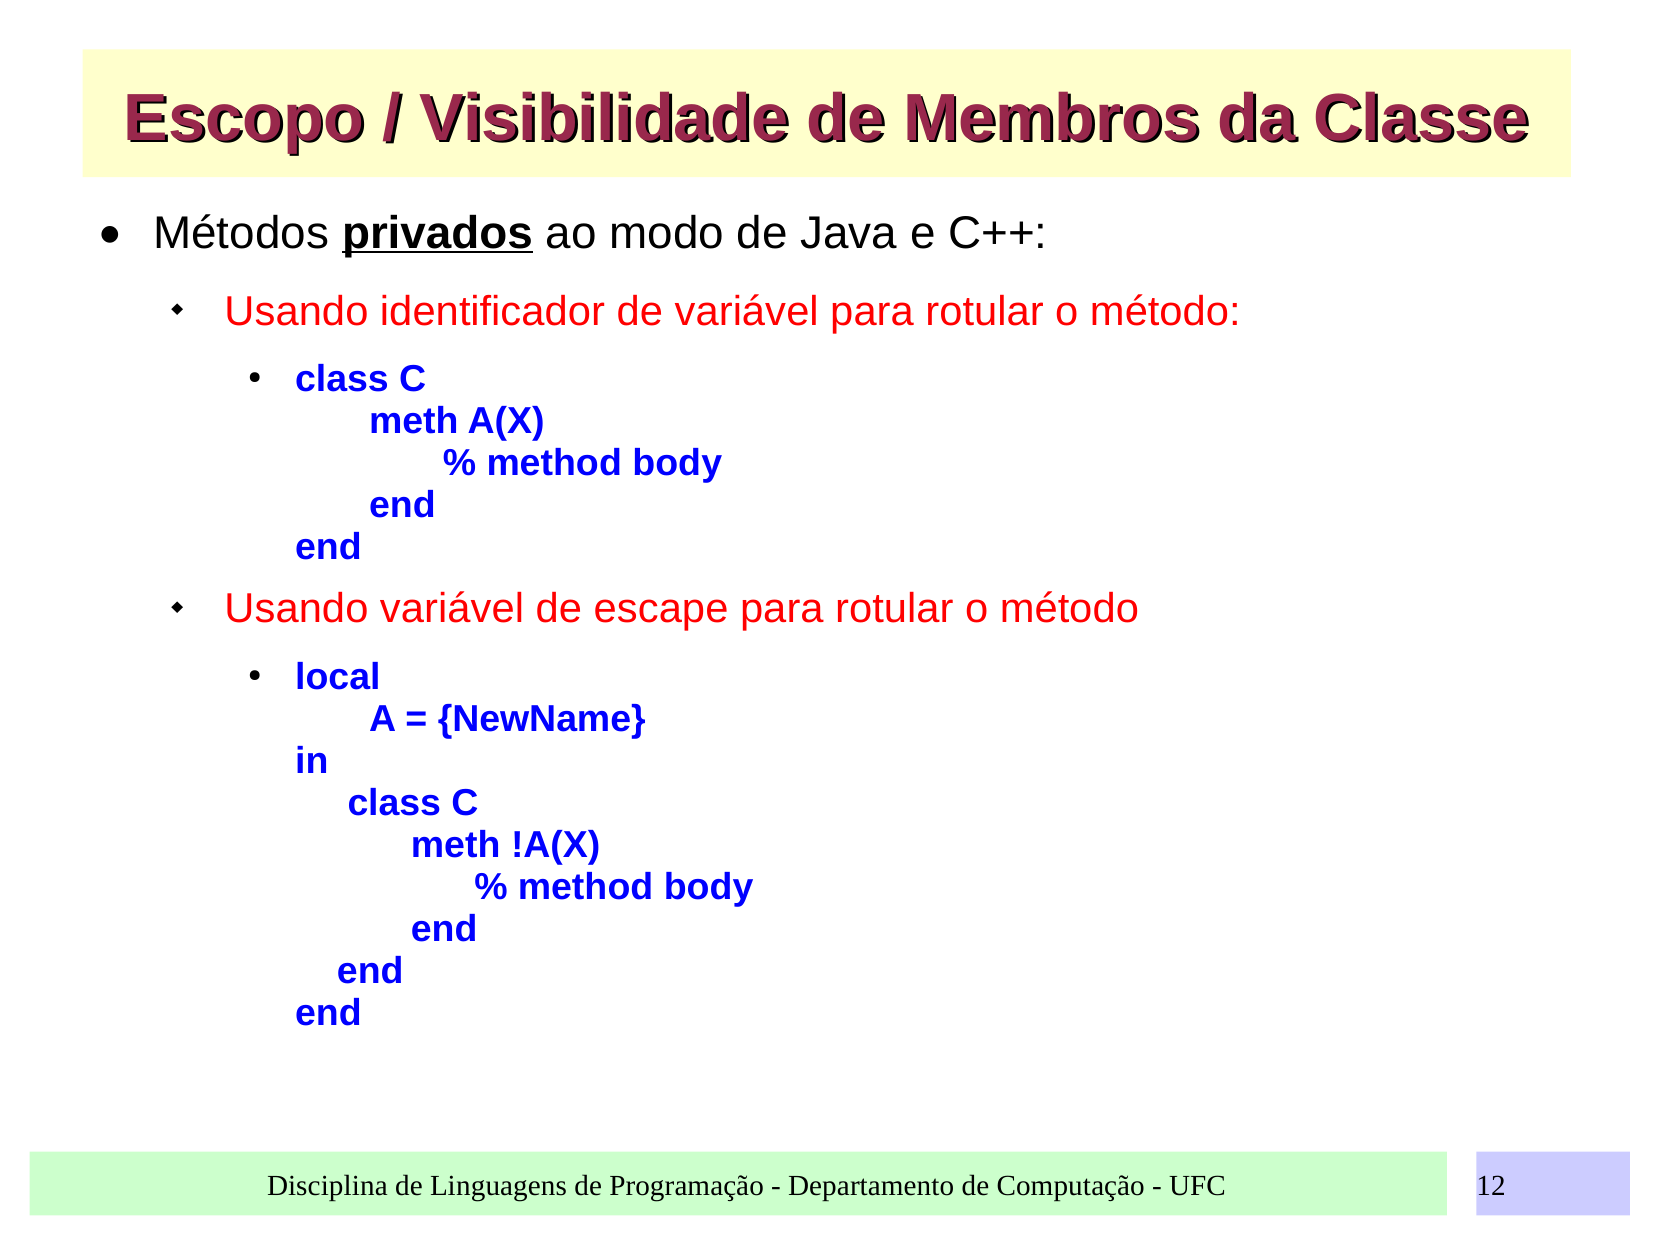

# Escopo / Visibilidade de Membros da Classe
Métodos privados ao modo de Java e C++:
Usando identificador de variável para rotular o método:
class C
	meth A(X)
		% method body
	end
end
Usando variável de escape para rotular o método
local
	A = {NewName}
in
 class C
 	 meth !A(X)
	 	 % method body
	 end
 end
end
Disciplina de Linguagens de Programação - Departamento de Computação - UFC